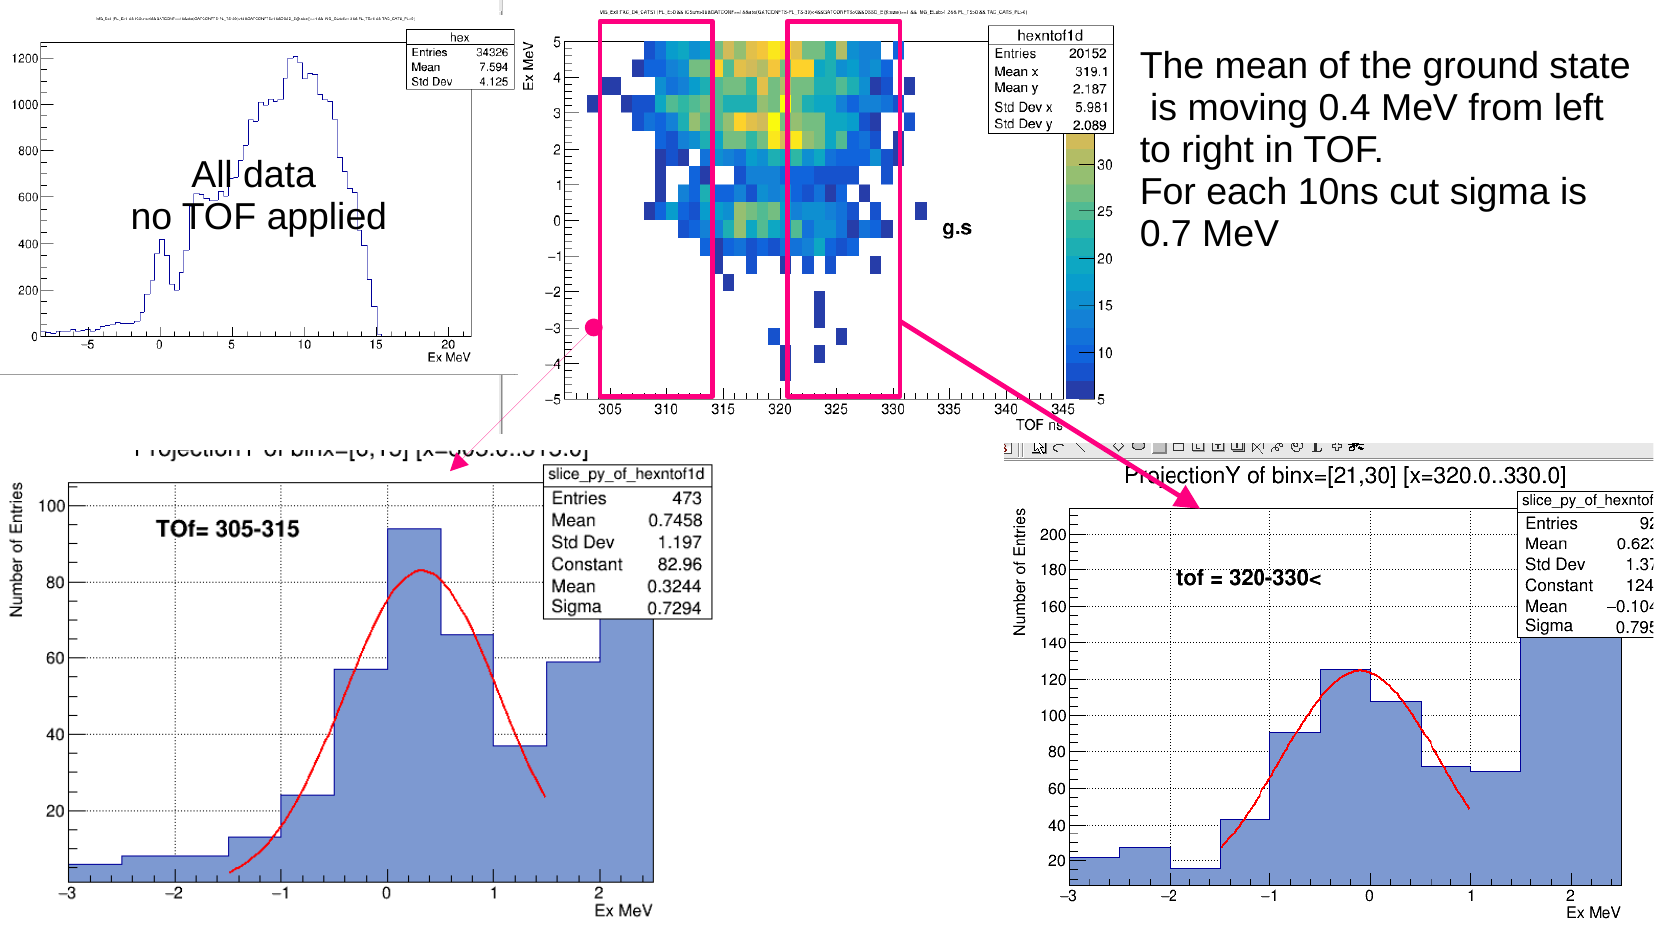

All data
no TOF applied
The mean of the ground state is moving 0.4 MeV from left to right in TOF.
For each 10ns cut sigma is 0.7 MeV